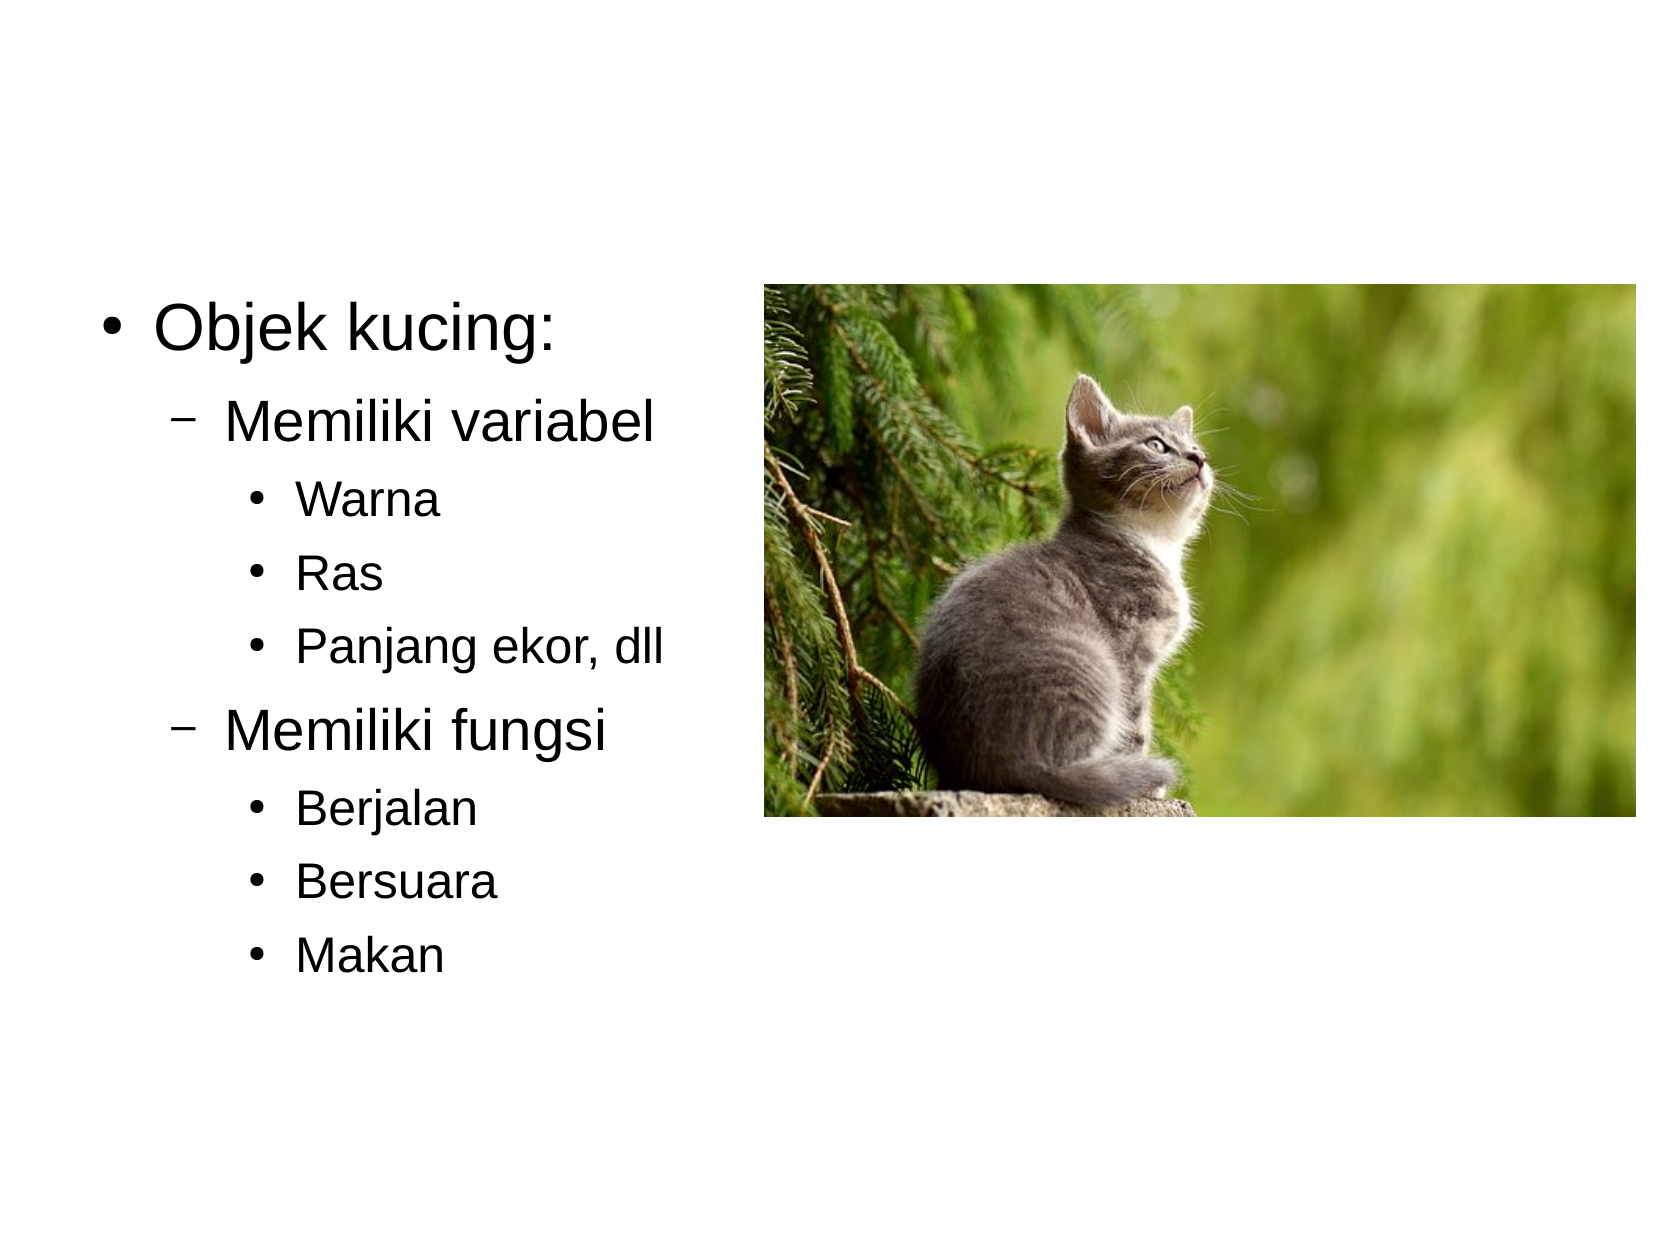

#
Objek kucing:
Memiliki variabel
Warna
Ras
Panjang ekor, dll
Memiliki fungsi
Berjalan
Bersuara
Makan